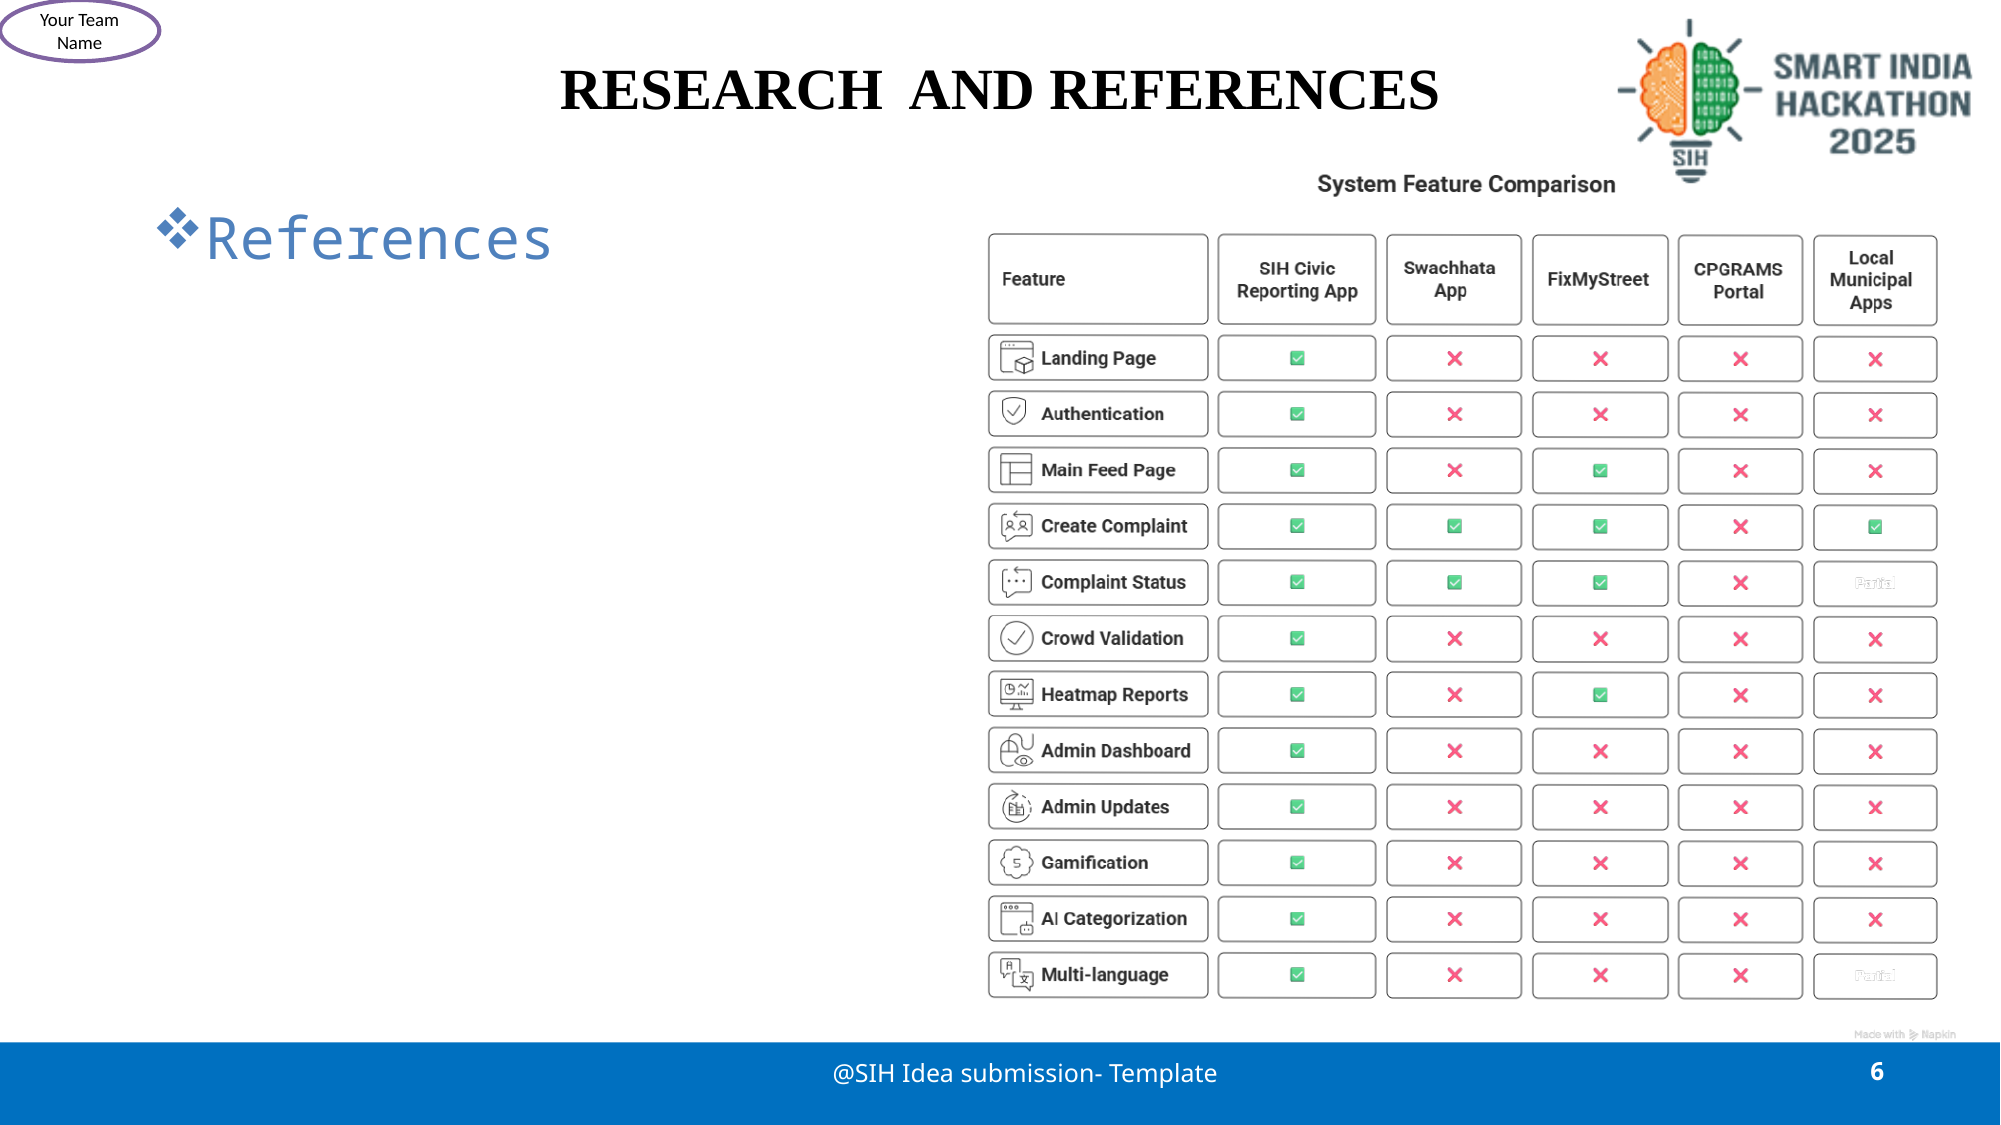

Your Team Name
# RESEARCH AND REFERENCES
References
References
@SIH Idea submission- Template